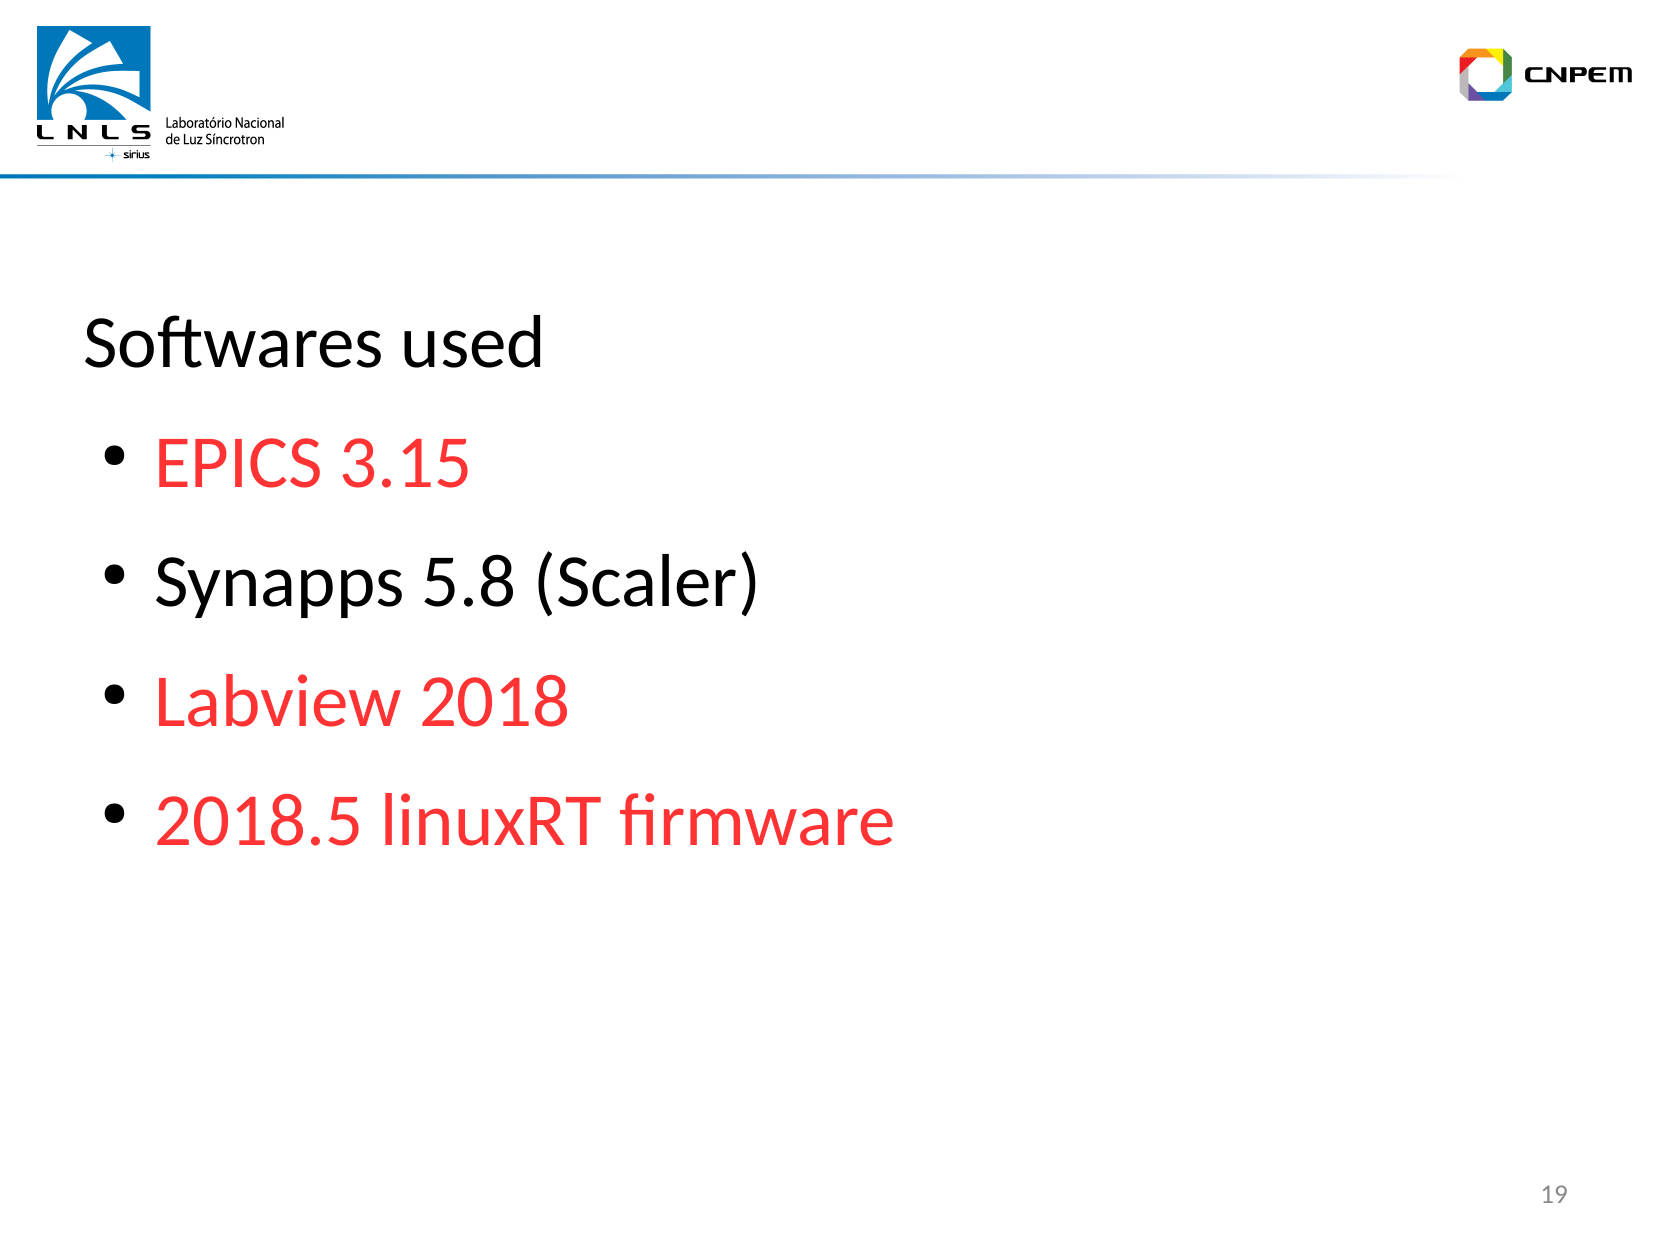

# Softwares used
EPICS 3.15
Synapps 5.8 (Scaler)
Labview 2018
2018.5 linuxRT firmware
19